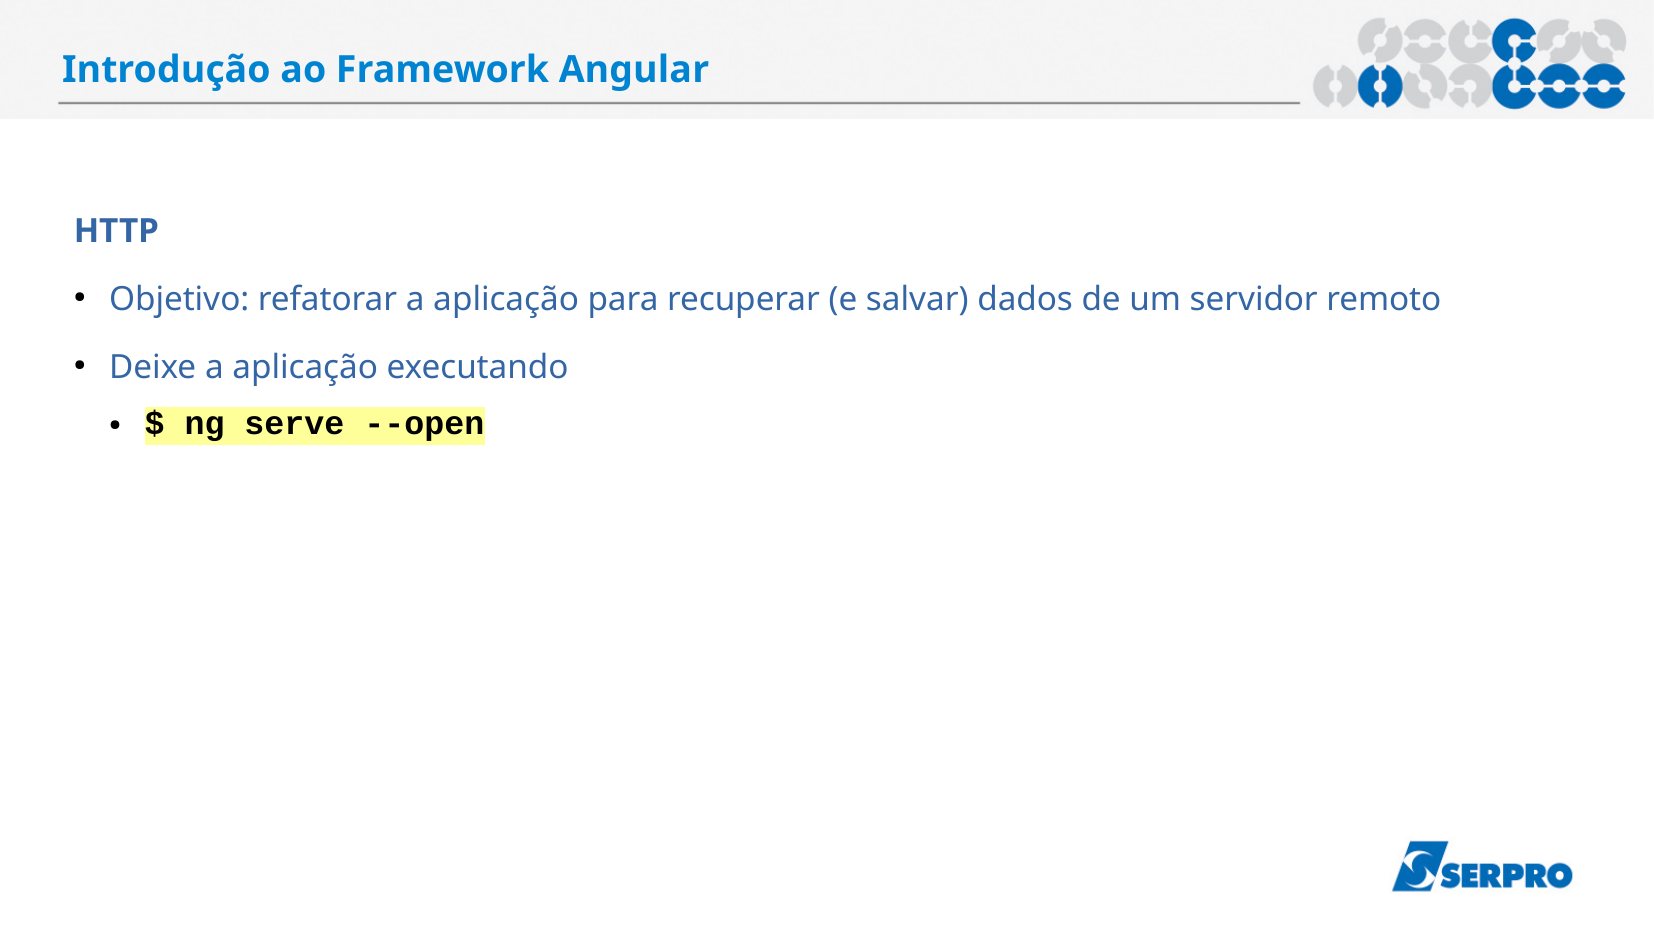

Introdução ao Framework Angular
HTTP
Objetivo: refatorar a aplicação para recuperar (e salvar) dados de um servidor remoto
Deixe a aplicação executando
$ ng serve --open